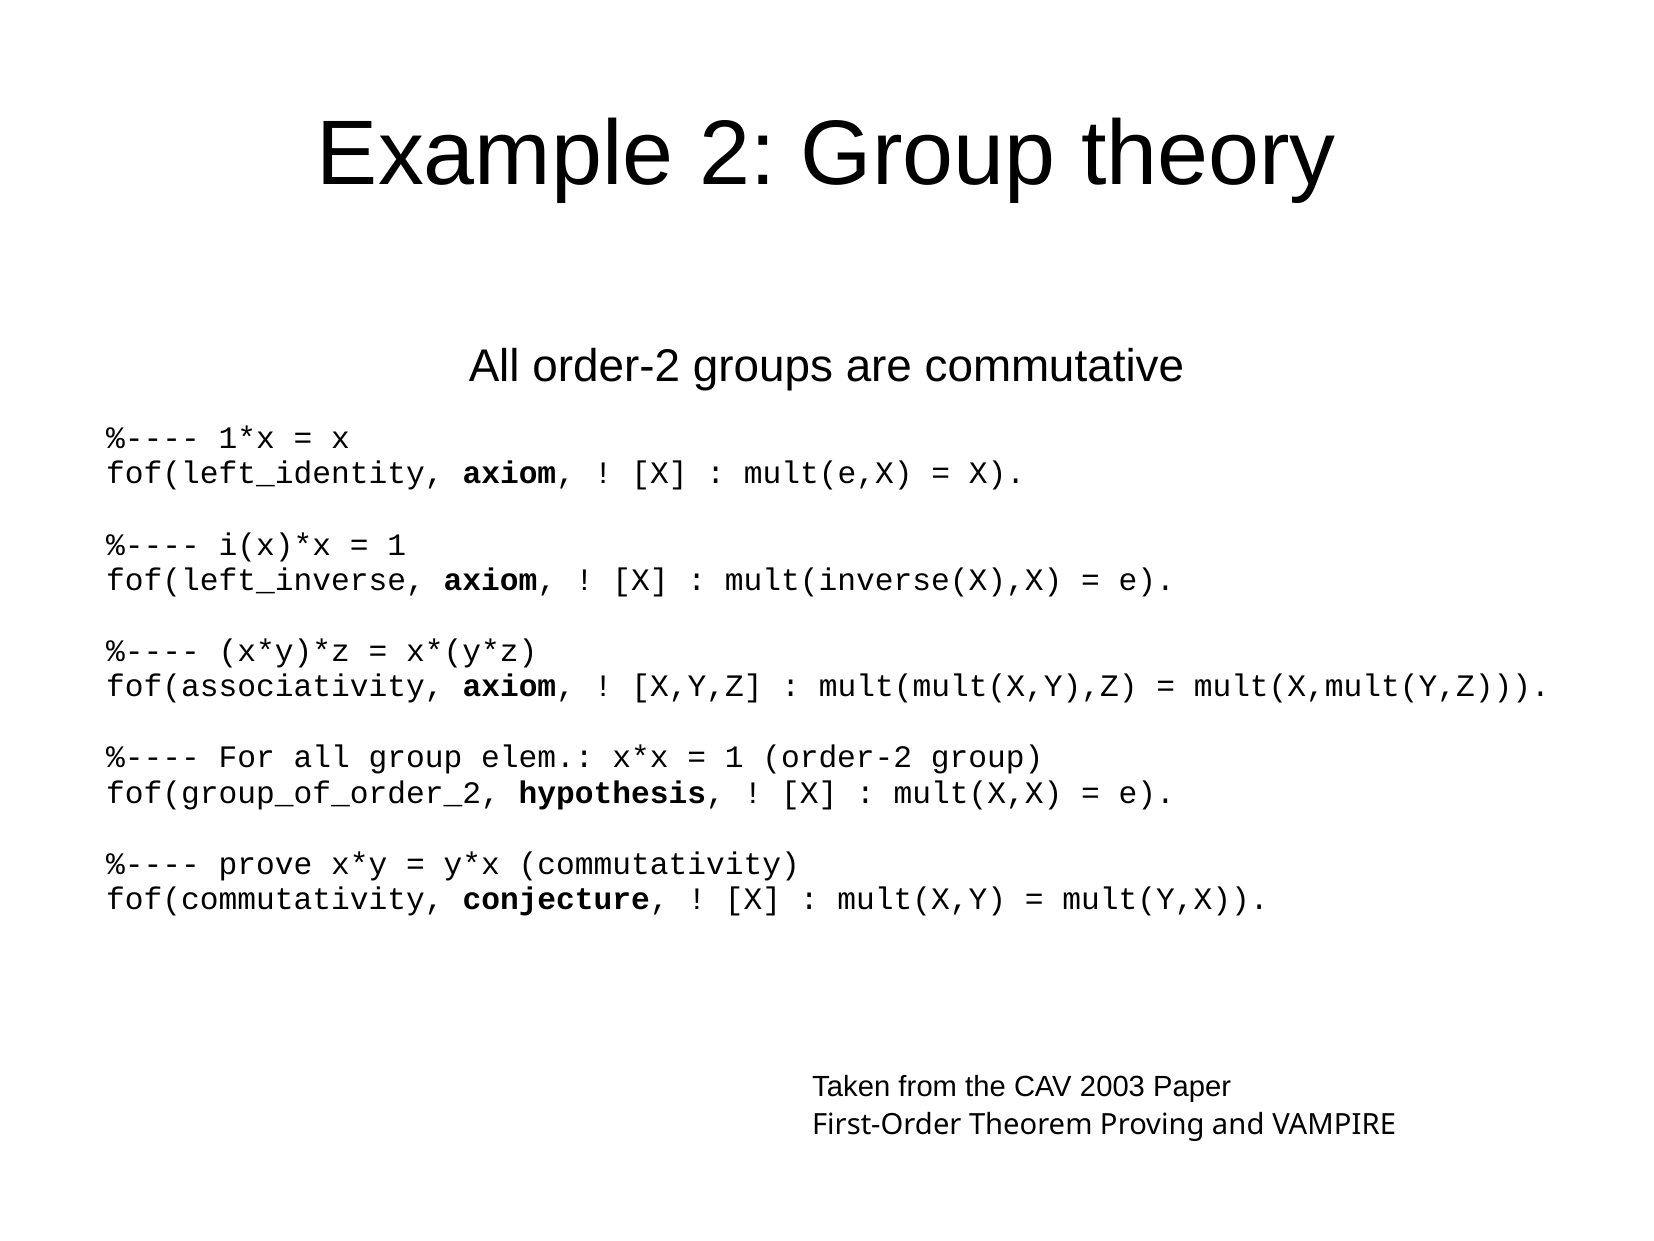

# Example 2: Group theory
All order-2 groups are commutative
%---- 1*x = x
fof(left_identity, axiom, ! [X] : mult(e,X) = X).
%---- i(x)*x = 1
fof(left_inverse, axiom, ! [X] : mult(inverse(X),X) = e).
%---- (x*y)*z = x*(y*z)
fof(associativity, axiom, ! [X,Y,Z] : mult(mult(X,Y),Z) = mult(X,mult(Y,Z))).
%---- For all group elem.: x*x = 1 (order-2 group)
fof(group_of_order_2, hypothesis, ! [X] : mult(X,X) = e).
%---- prove x*y = y*x (commutativity)
fof(commutativity, conjecture, ! [X] : mult(X,Y) = mult(Y,X)).
Taken from the CAV 2003 Paper
First-Order Theorem Proving and VAMPIRE